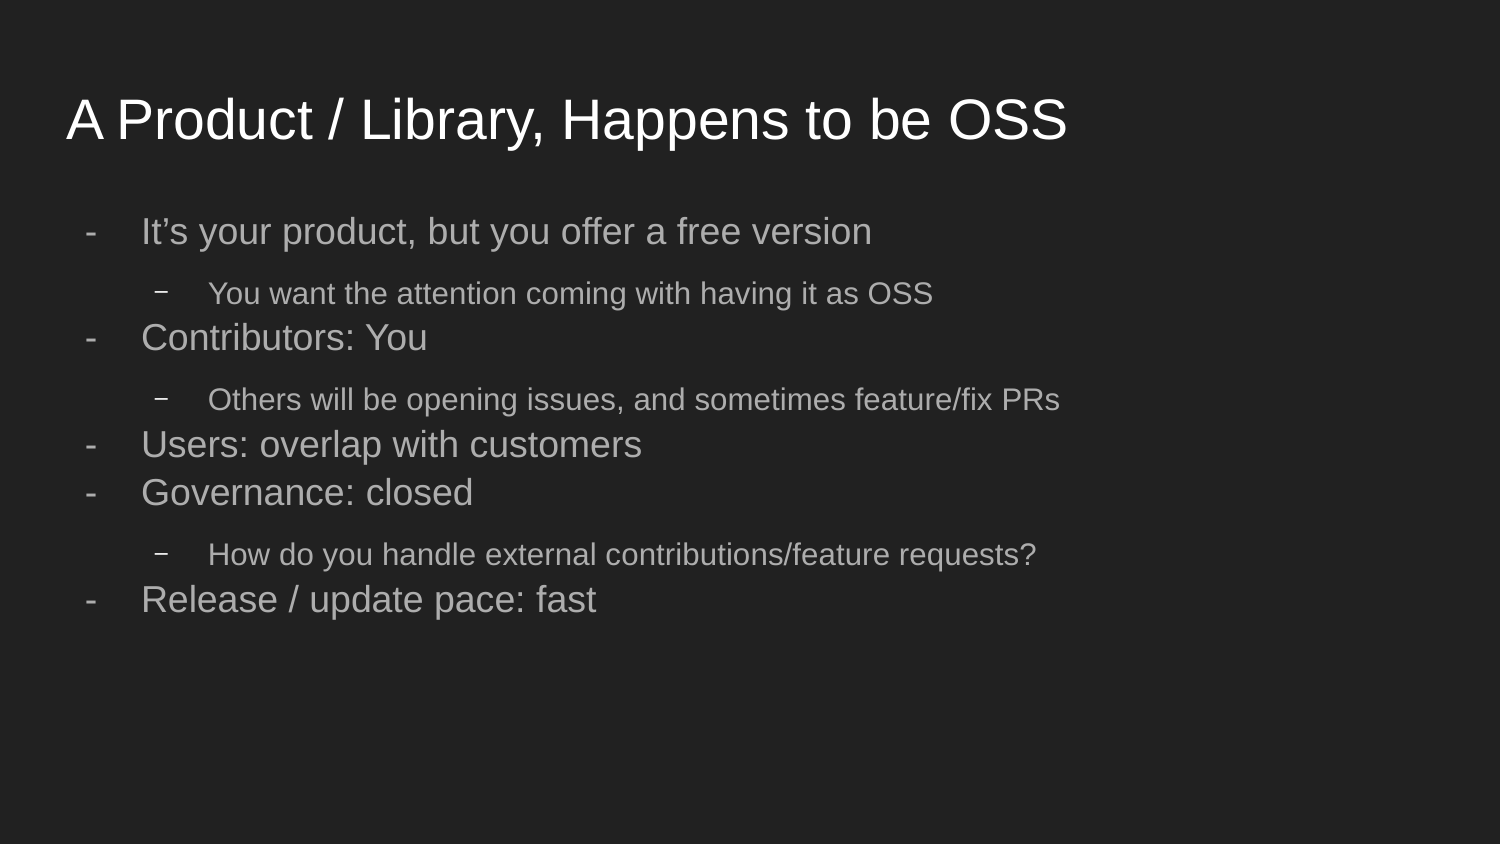

# A Product / Library, Happens to be OSS
It’s your product, but you offer a free version
You want the attention coming with having it as OSS
Contributors: You
Others will be opening issues, and sometimes feature/fix PRs
Users: overlap with customers
Governance: closed
How do you handle external contributions/feature requests?
Release / update pace: fast